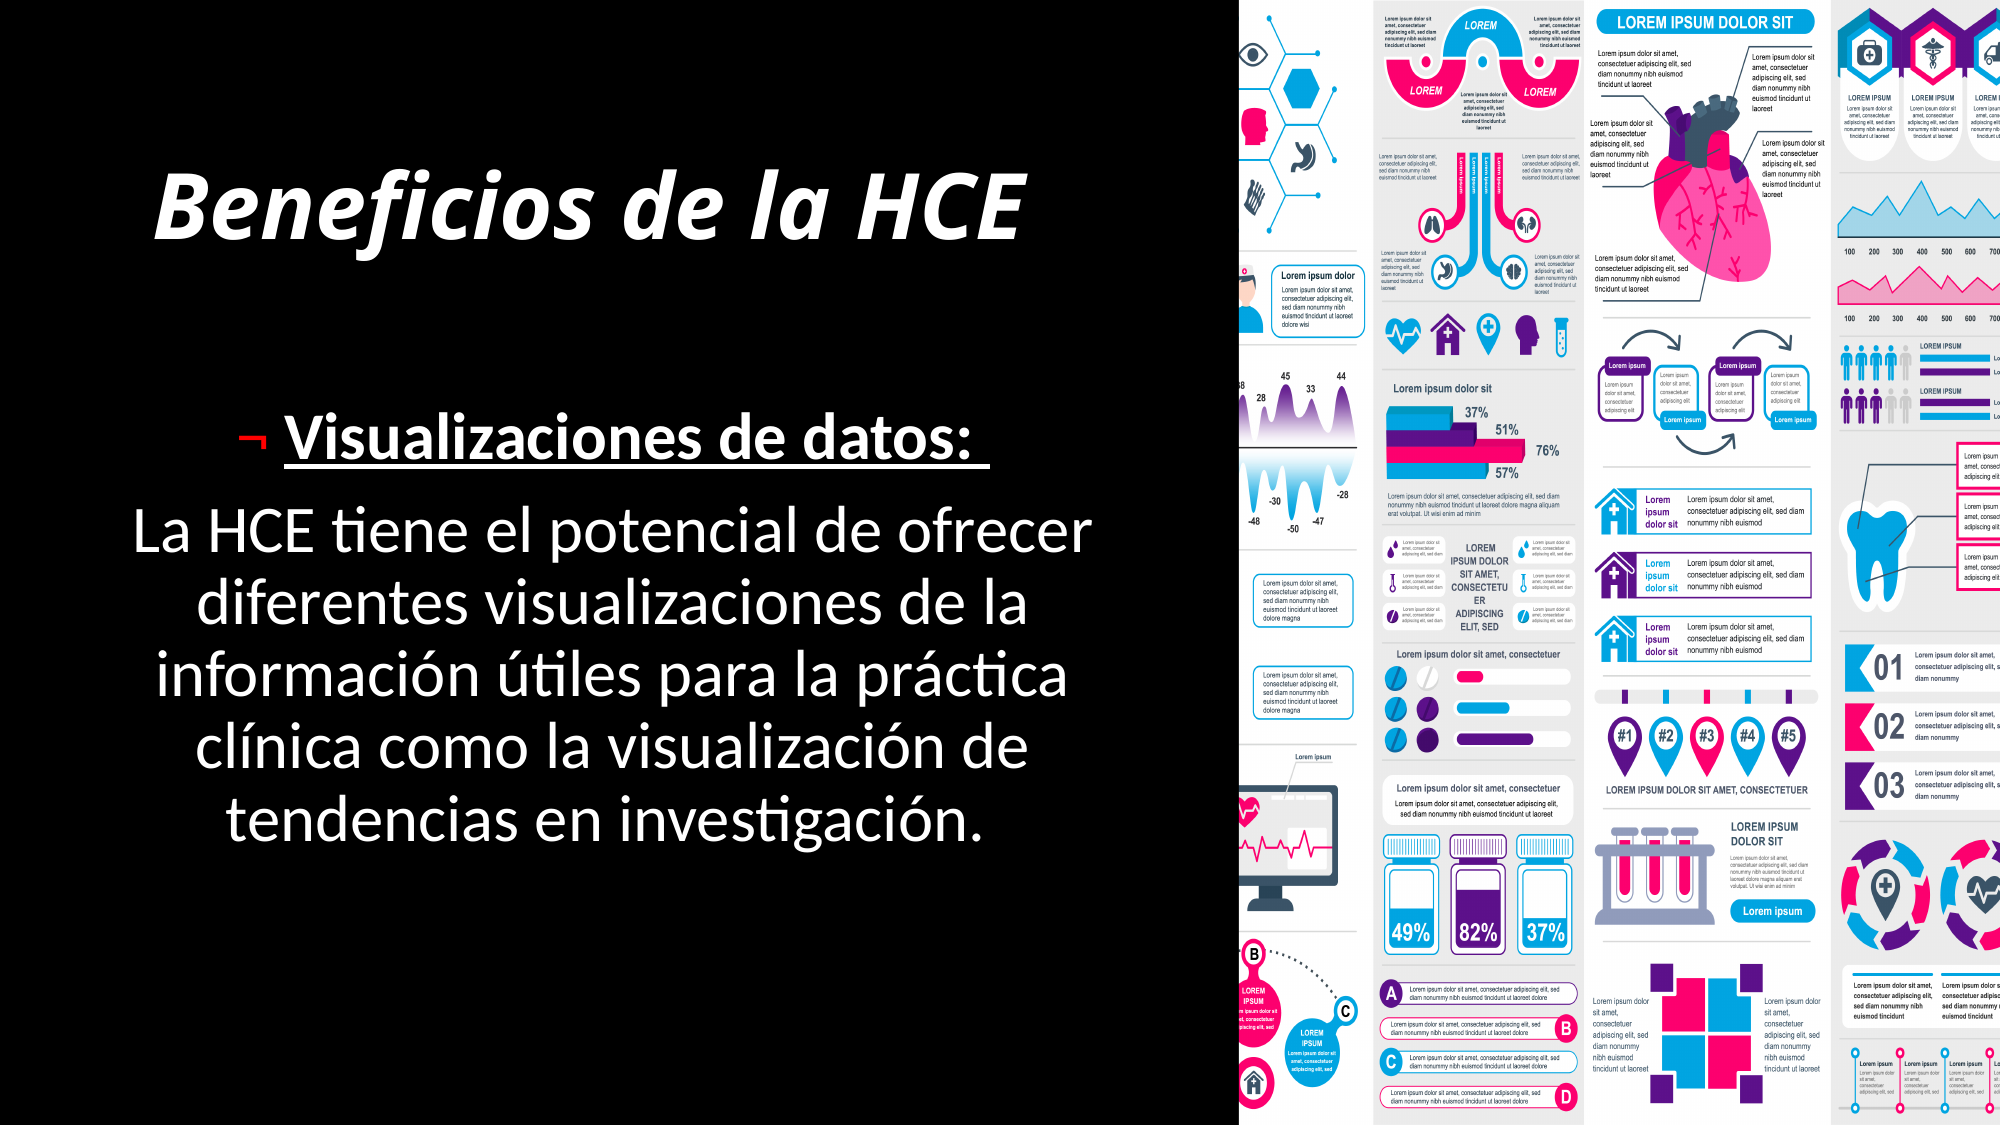

# Beneficios de la HCE
¬ Visualizaciones de datos:
La HCE tiene el potencial de ofrecer diferentes visualizaciones de la información útiles para la práctica clínica como la visualización de tendencias en investigación.